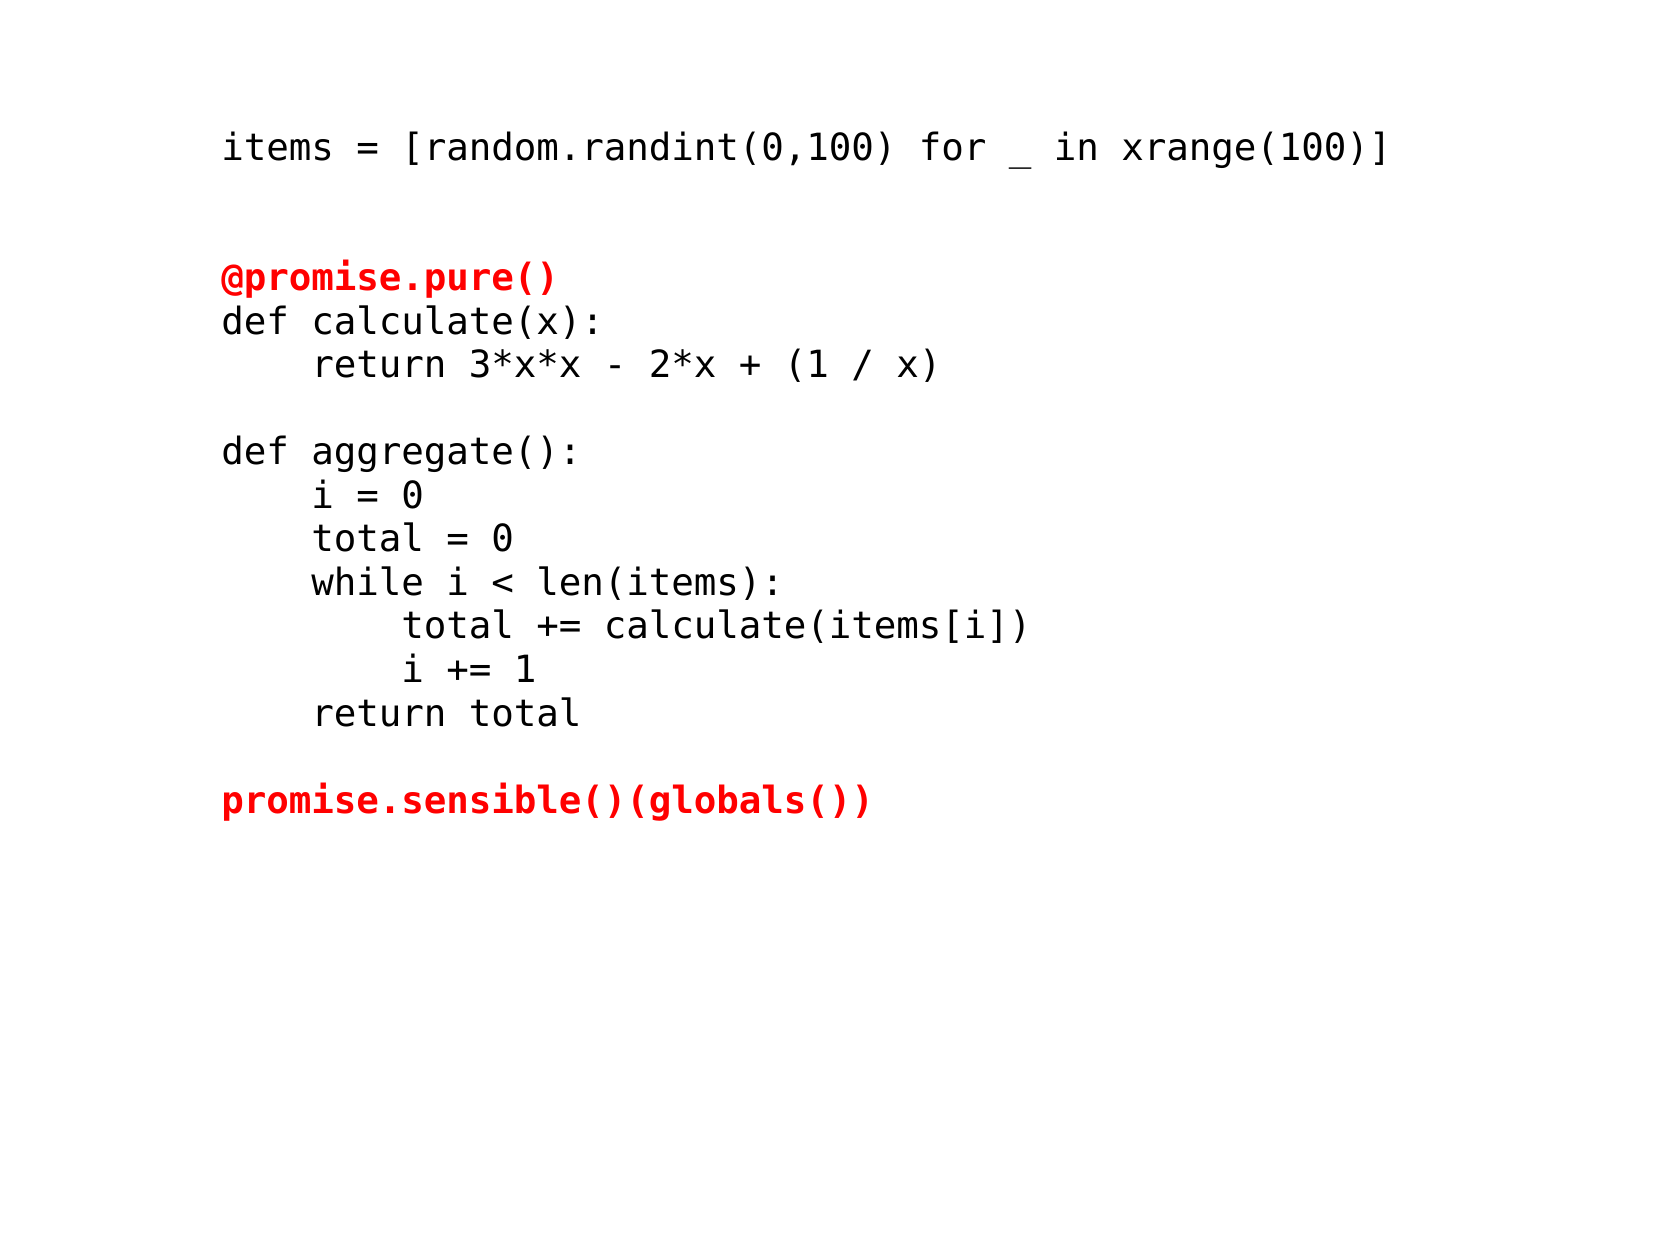

items = [random.randint(0,100) for _ in xrange(100)]
@promise.pure()
def calculate(x):
 return 3*x*x - 2*x + (1 / x)
def aggregate():
 i = 0
 total = 0
 while i < len(items):
 total += calculate(items[i])
 i += 1
 return total
promise.sensible()(globals())